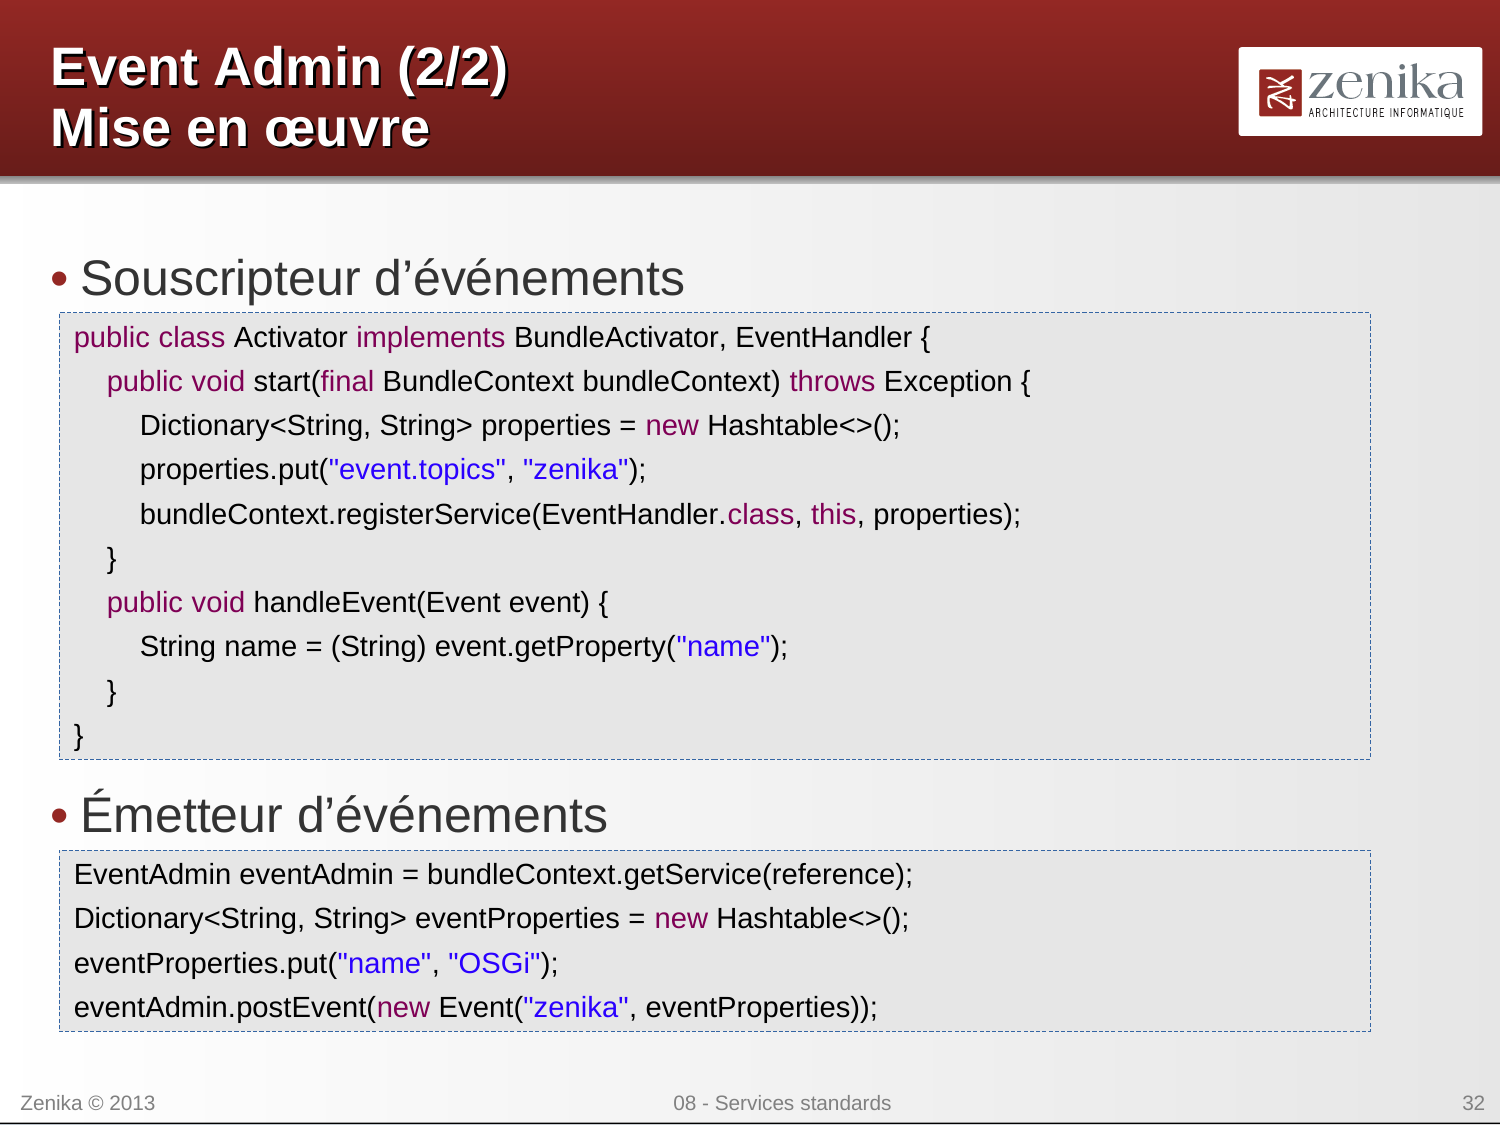

# Event Admin (2/2) Mise en œuvre
Souscripteur d’événements
Émetteur d’événements
public class Activator implements BundleActivator, EventHandler {
 public void start(final BundleContext bundleContext) throws Exception {
 Dictionary<String, String> properties = new Hashtable<>();
 properties.put("event.topics", "zenika");
 bundleContext.registerService(EventHandler.class, this, properties);
 }
 public void handleEvent(Event event) {
 String name = (String) event.getProperty("name");
 }
}
EventAdmin eventAdmin = bundleContext.getService(reference);
Dictionary<String, String> eventProperties = new Hashtable<>();
eventProperties.put("name", "OSGi");
eventAdmin.postEvent(new Event("zenika", eventProperties));